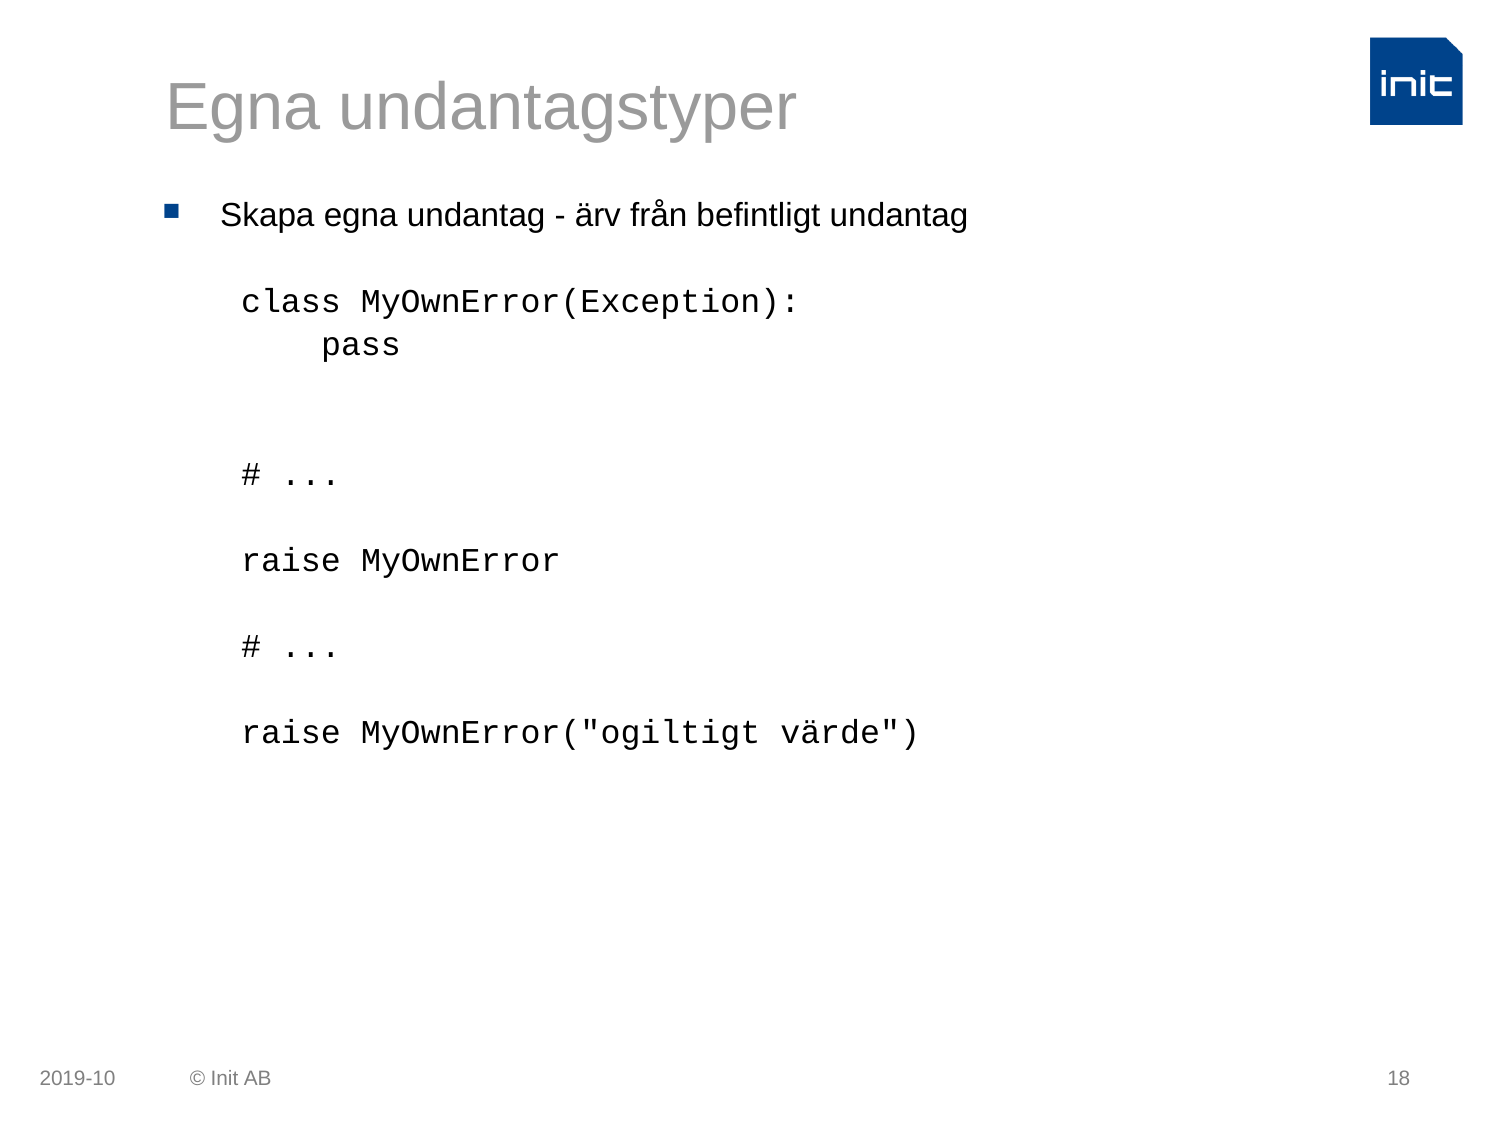

Egna undantagstyper
Skapa egna undantag - ärv från befintligt undantag
class MyOwnError(Exception):
 pass
# ...
raise MyOwnError
# ...
raise MyOwnError("ogiltigt värde")
2019-10
© Init AB